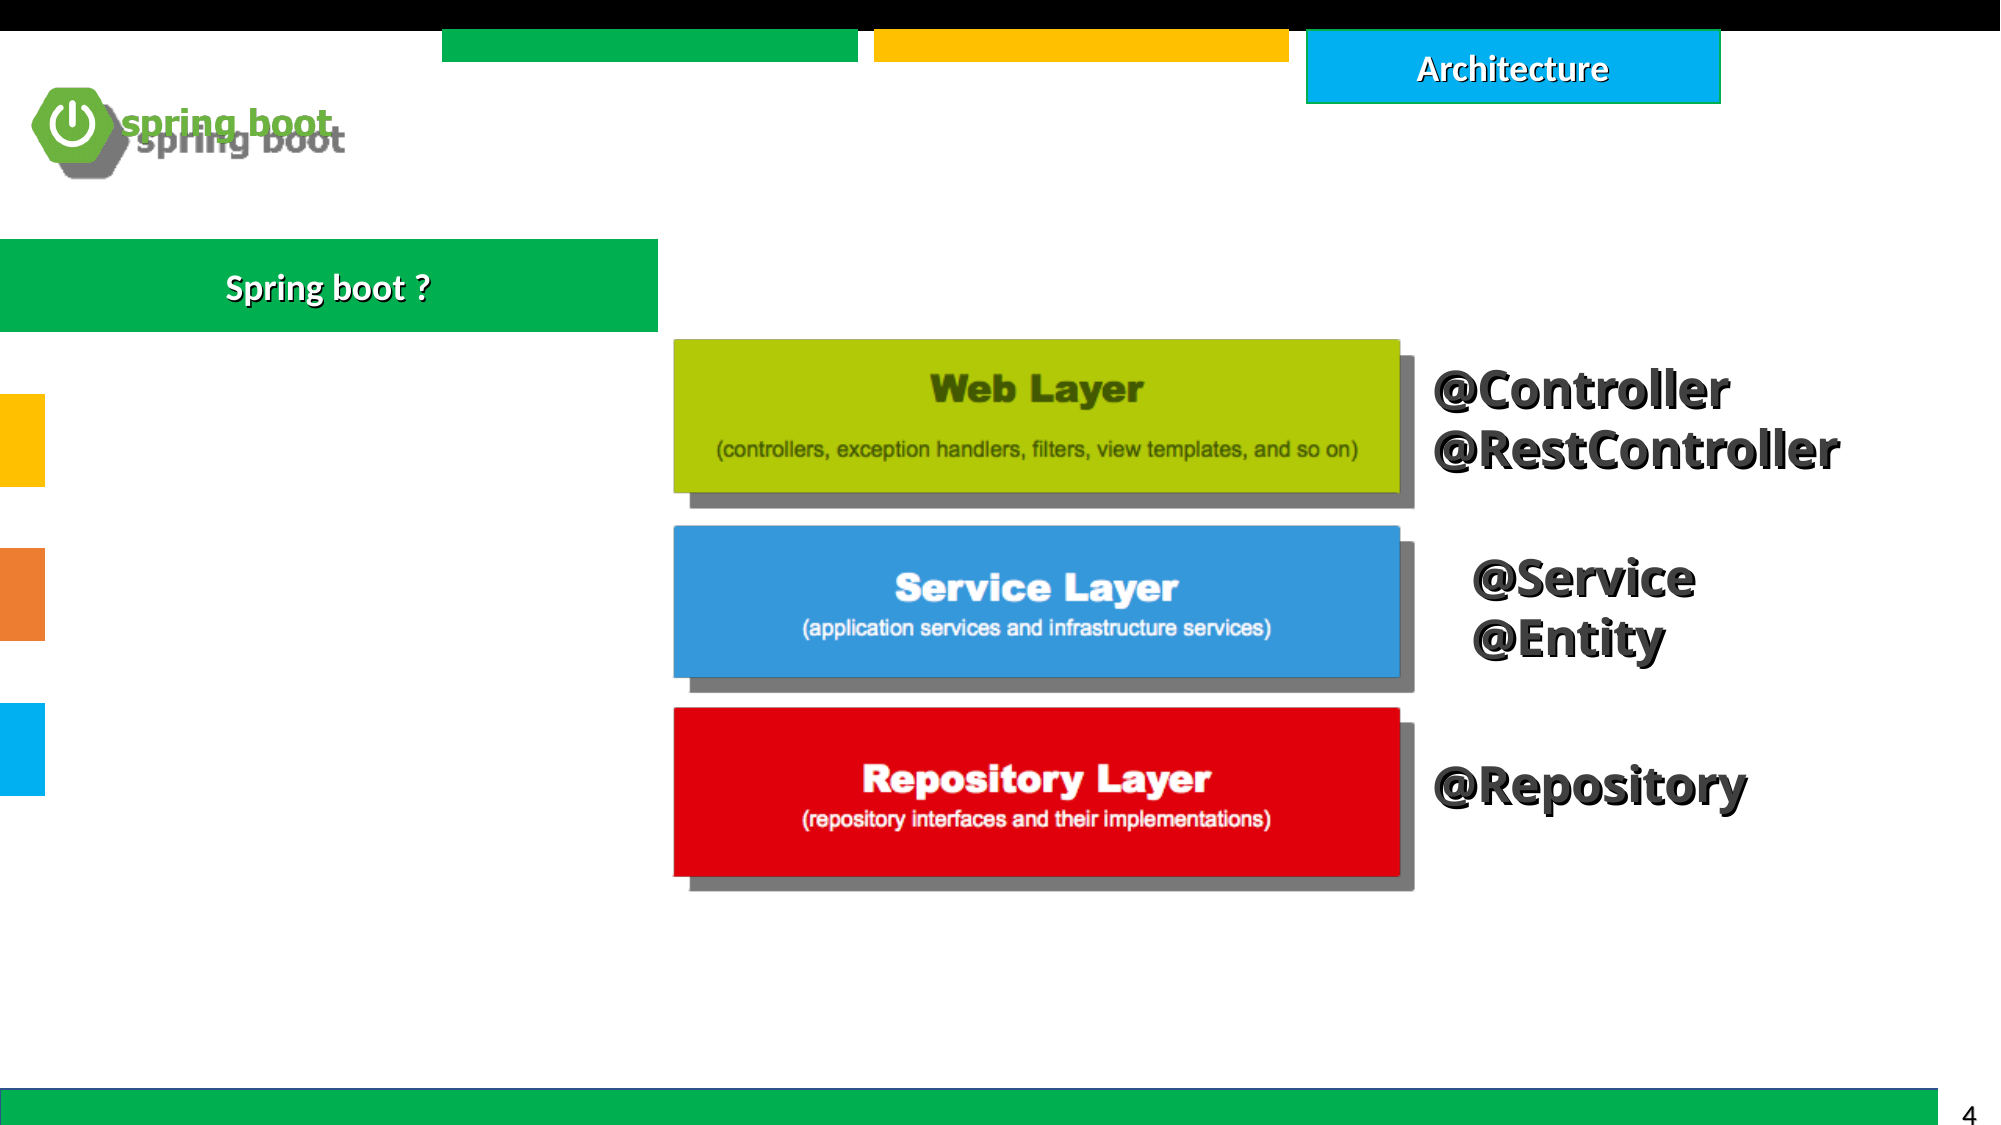

Architecture
Spring boot ?
@Controller
@RestController
@Service
@Entity
@Repository
4